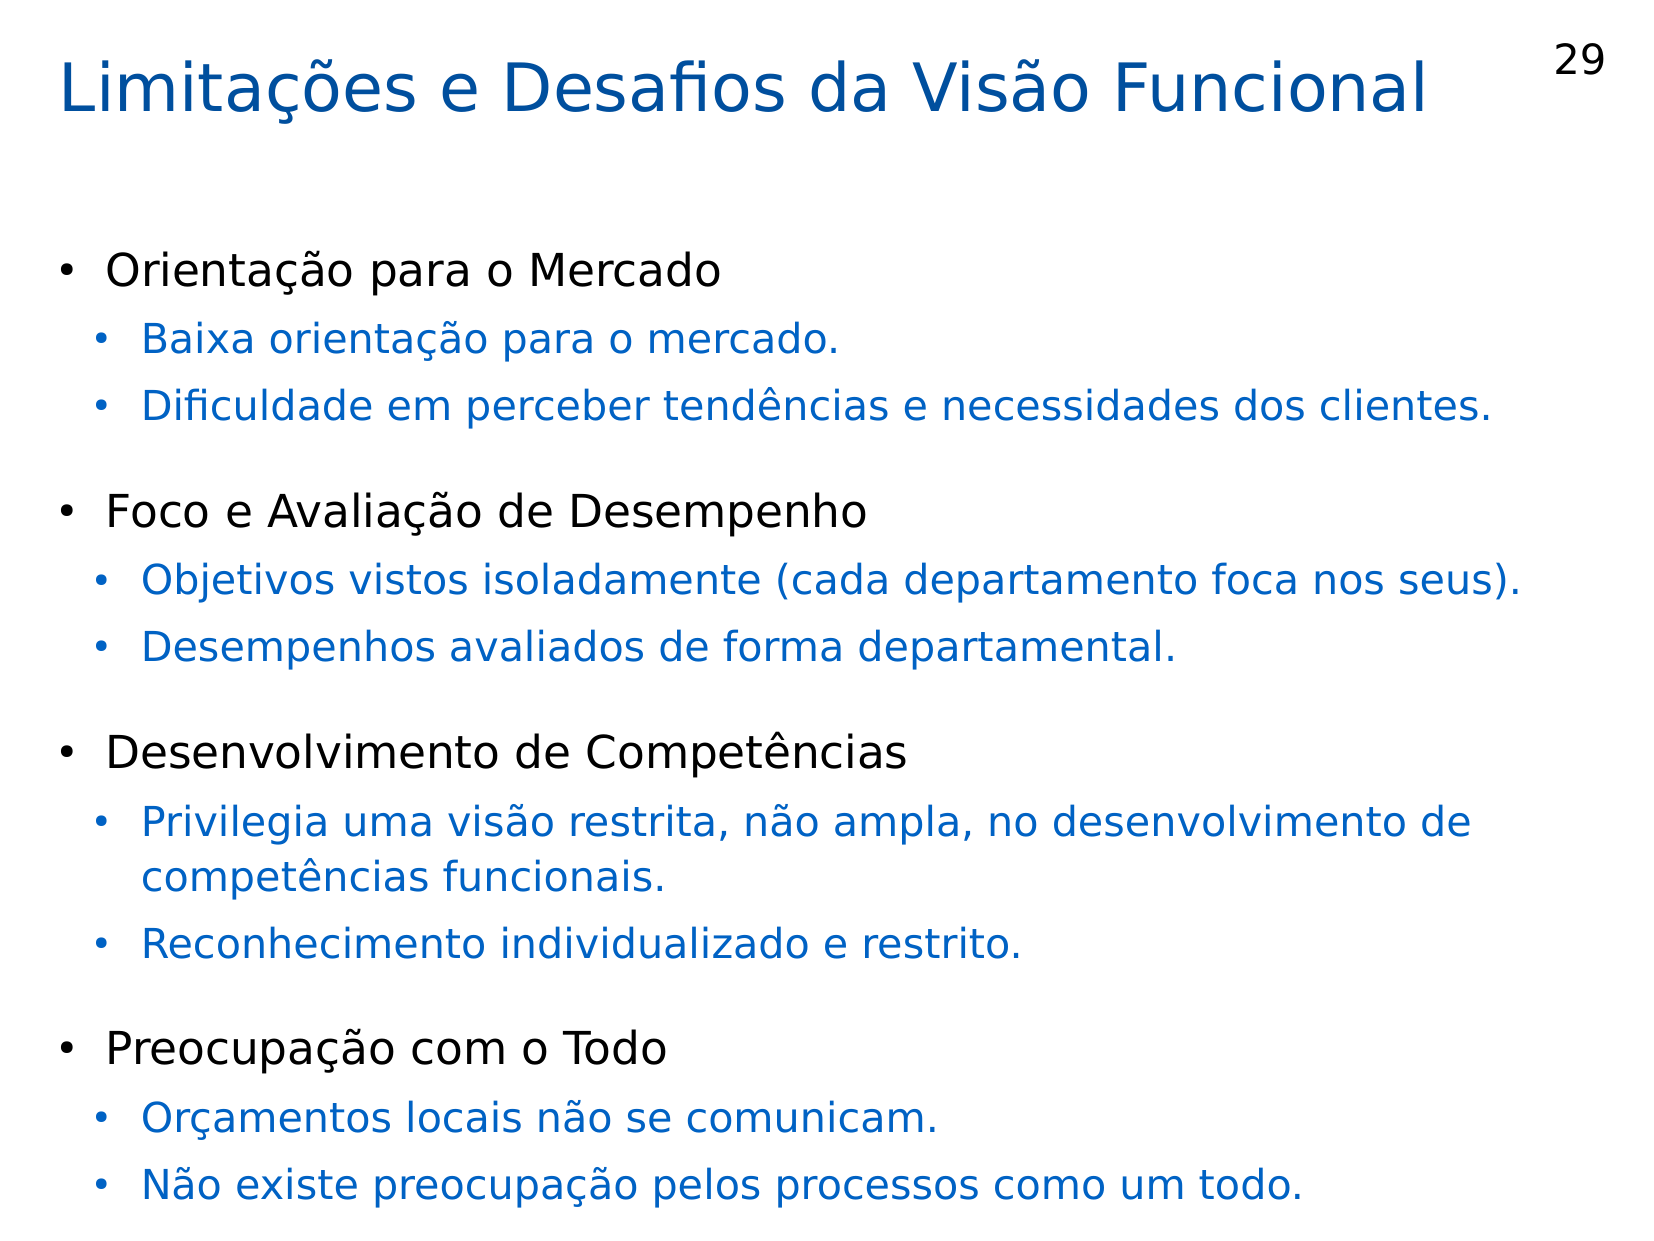

# Limitações e Desafios da Visão Funcional
29
Orientação para o Mercado
Baixa orientação para o mercado.
Dificuldade em perceber tendências e necessidades dos clientes.
Foco e Avaliação de Desempenho
Objetivos vistos isoladamente (cada departamento foca nos seus).
Desempenhos avaliados de forma departamental.
Desenvolvimento de Competências
Privilegia uma visão restrita, não ampla, no desenvolvimento de competências funcionais.
Reconhecimento individualizado e restrito.
Preocupação com o Todo
Orçamentos locais não se comunicam.
Não existe preocupação pelos processos como um todo.